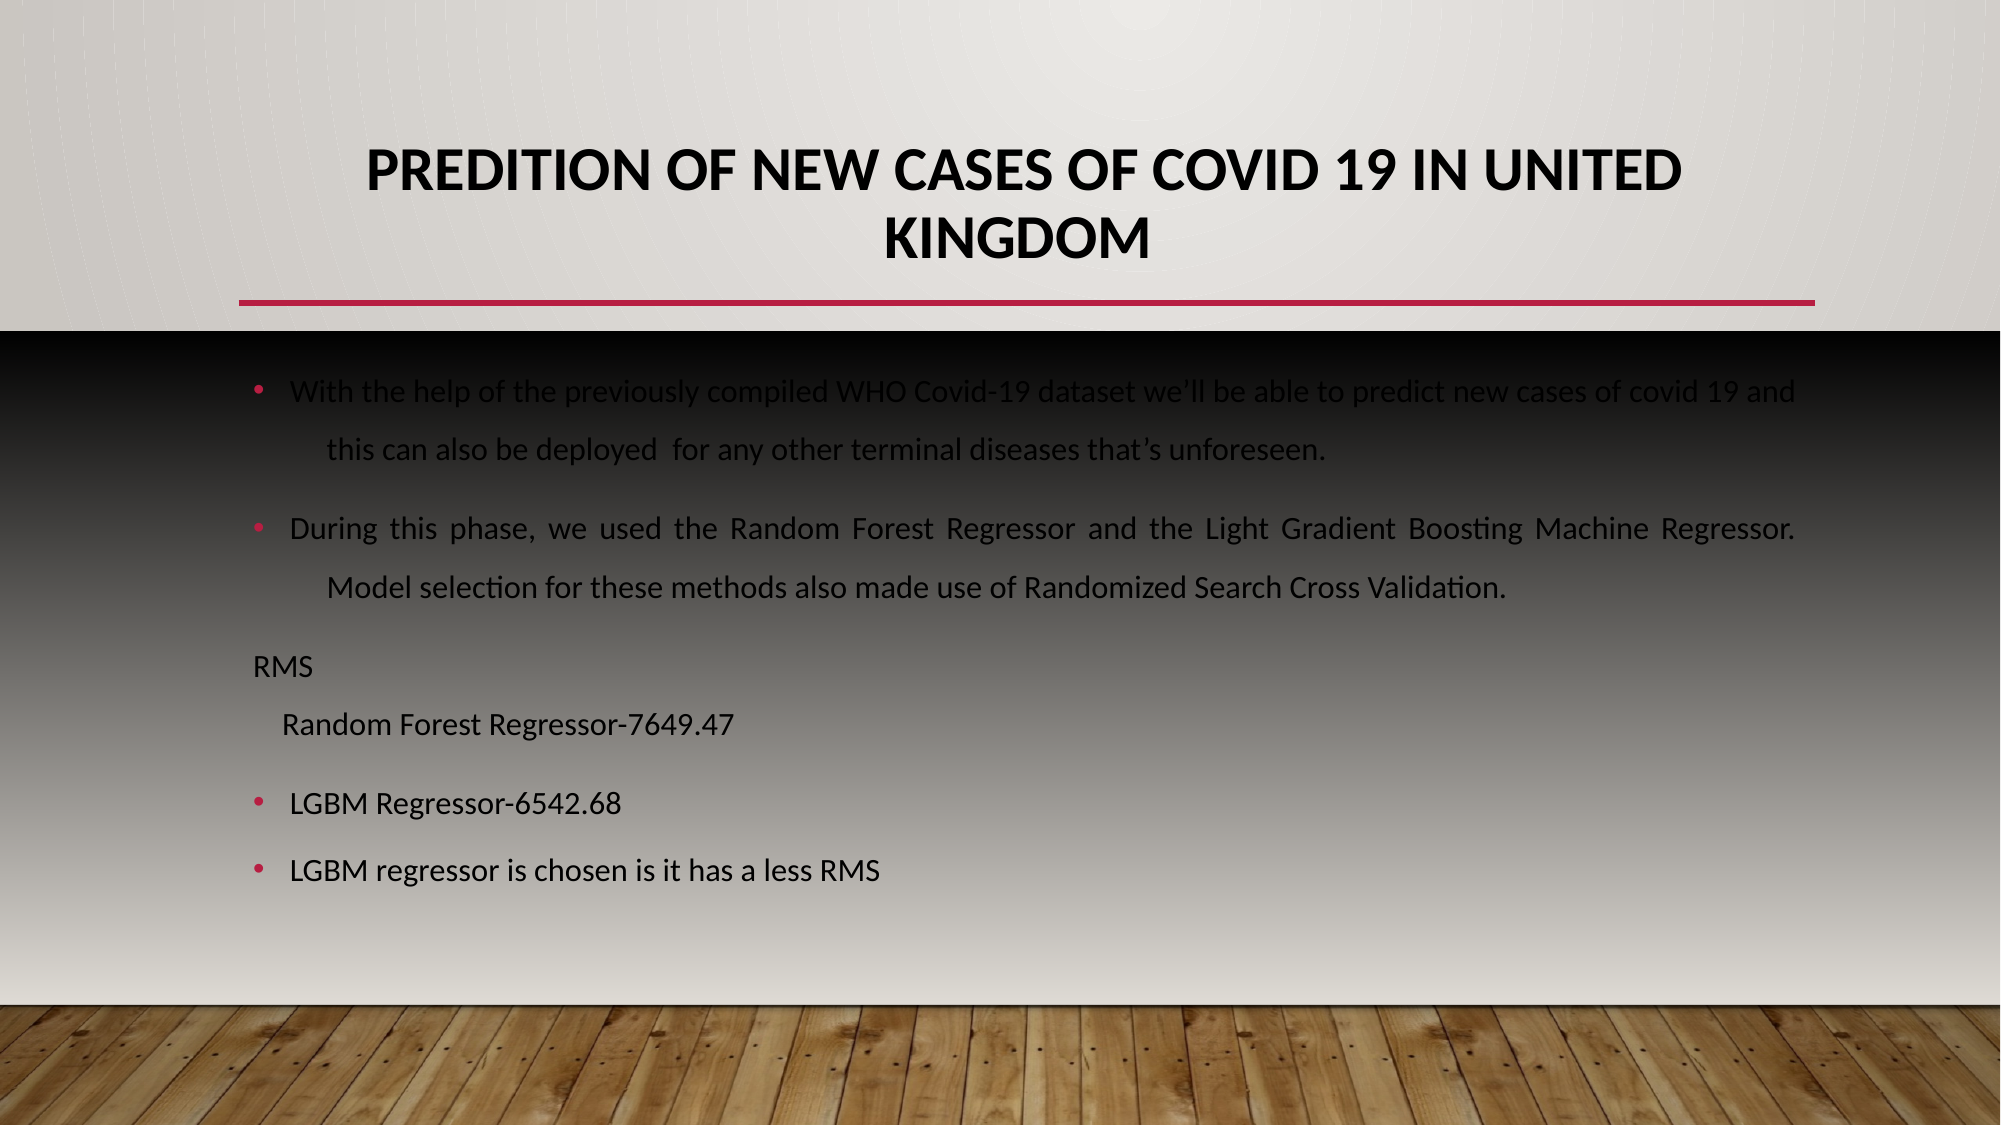

# PREDITION OF NEW CASES OF COVID 19 IN UNITED KINGDOM
With the help of the previously compiled WHO Covid-19 dataset we’ll be able to predict new cases of covid 19 and this can also be deployed for any other terminal diseases that’s unforeseen.
During this phase, we used the Random Forest Regressor and the Light Gradient Boosting Machine Regressor. Model selection for these methods also made use of Randomized Search Cross Validation.
RMS
 Random Forest Regressor-7649.47
LGBM Regressor-6542.68
LGBM regressor is chosen is it has a less RMS